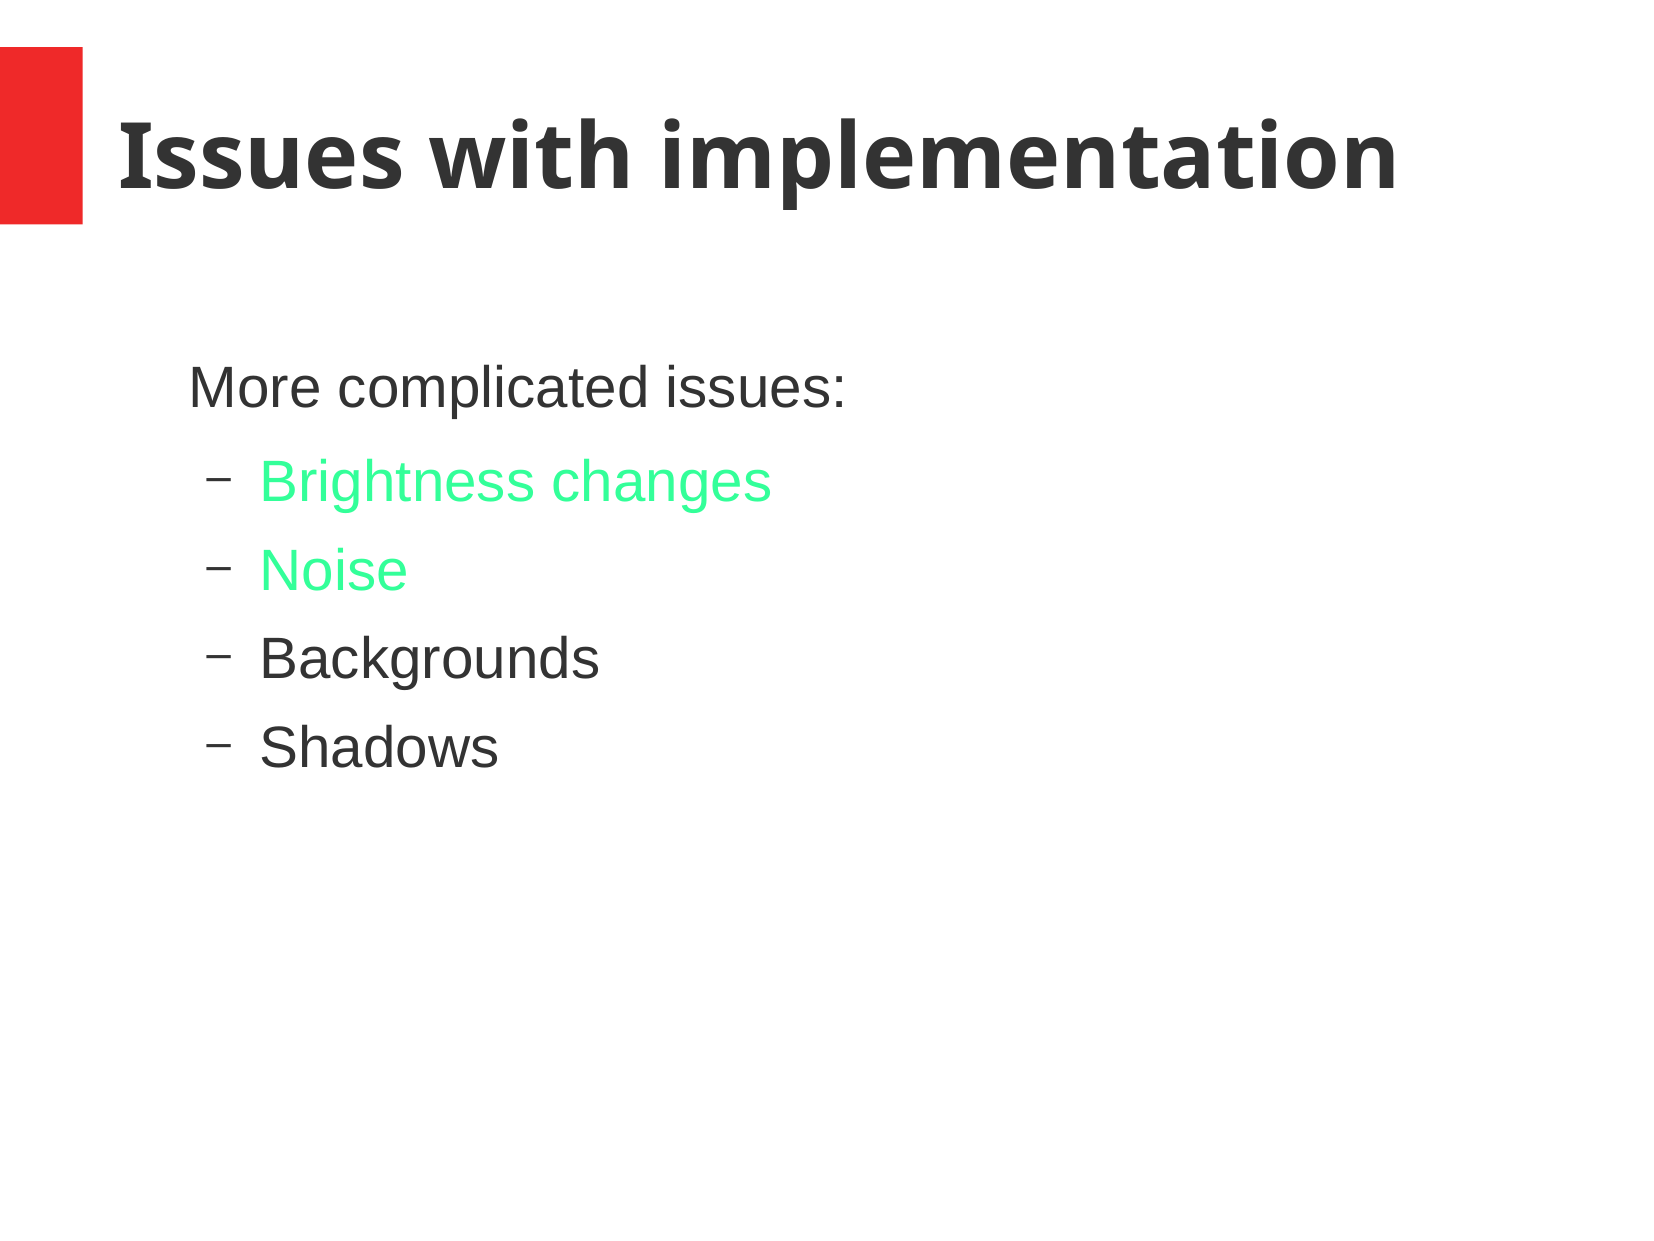

# Issues with implementation
More complicated issues:
Brightness changes
Noise
Backgrounds
Shadows